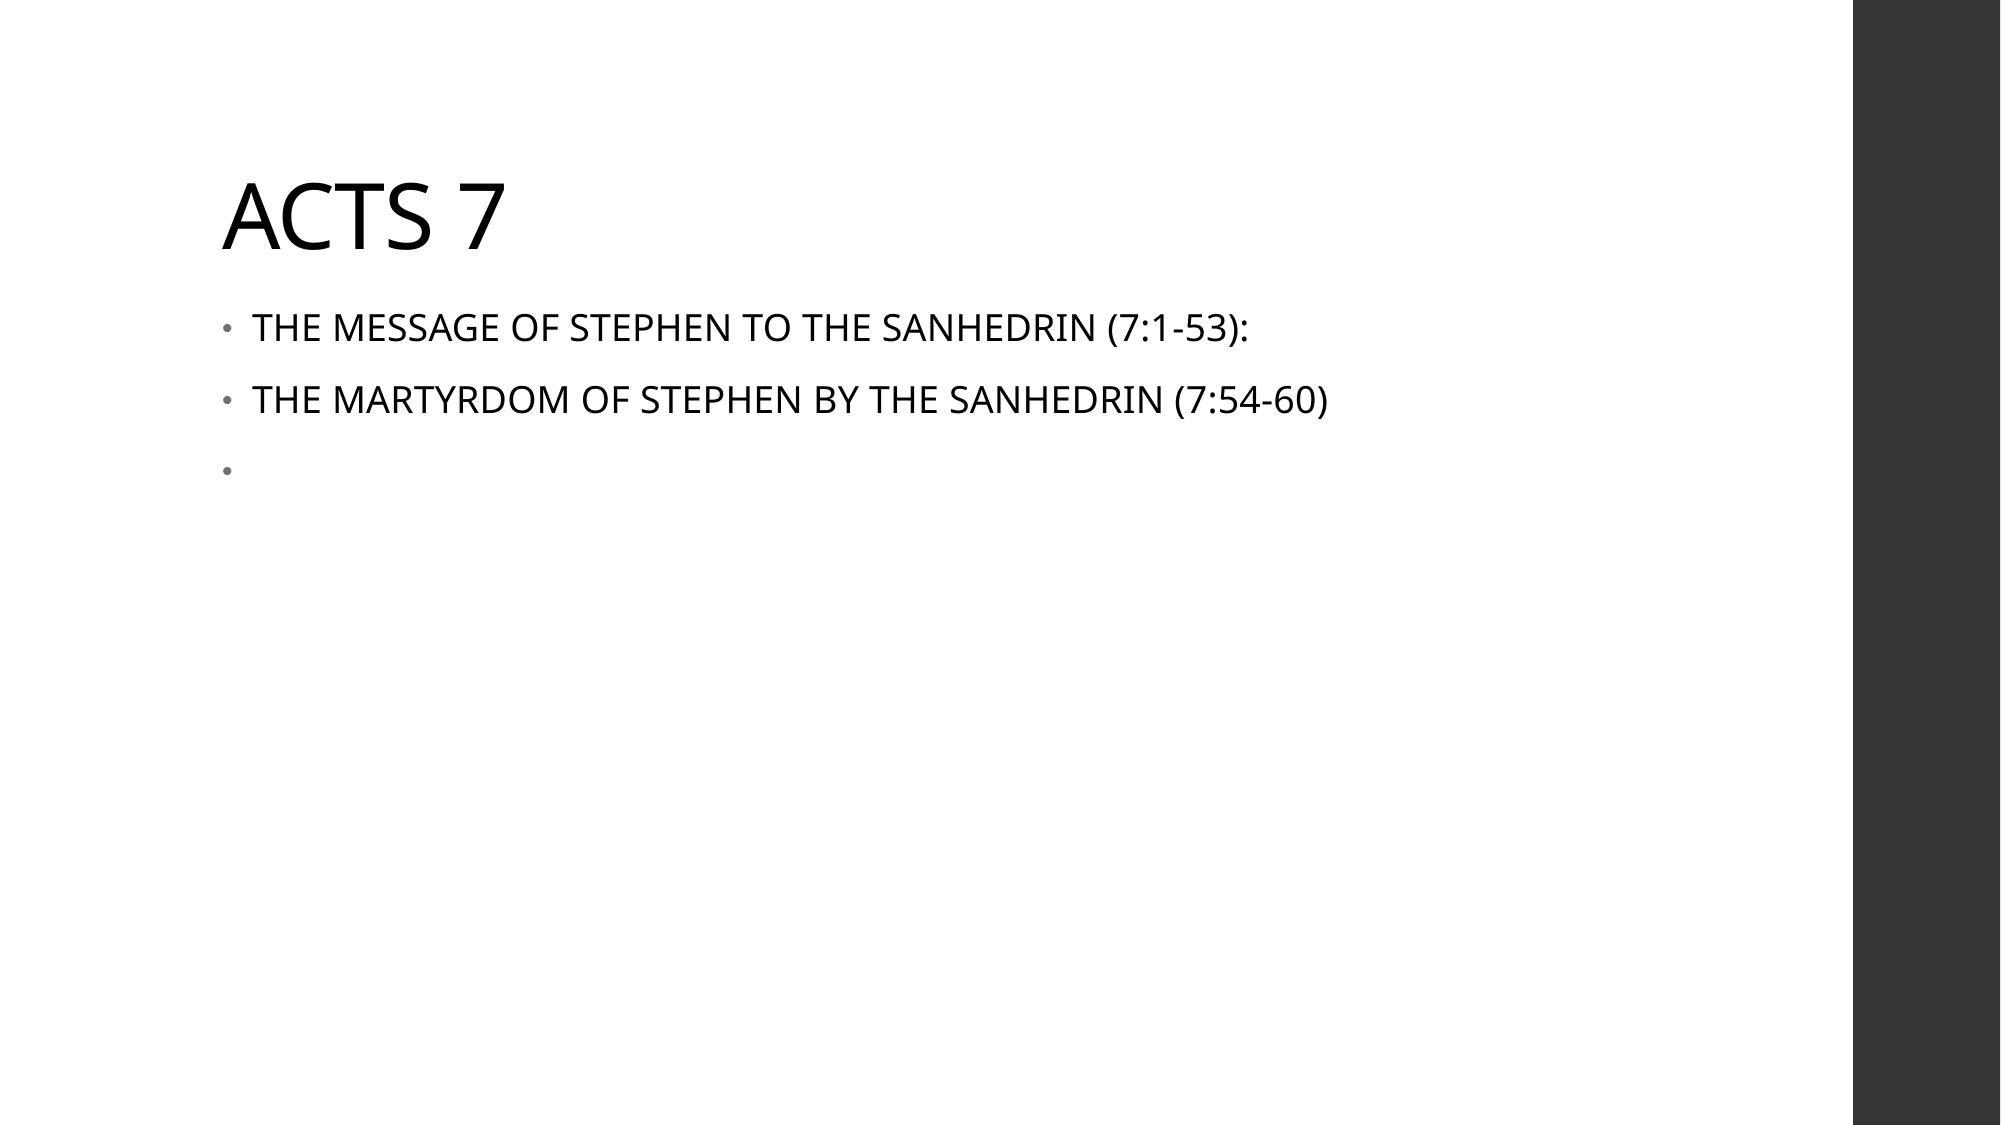

# ACTS 7
THE MESSAGE OF STEPHEN TO THE SANHEDRIN (7:1-53):
THE MARTYRDOM OF STEPHEN BY THE SANHEDRIN (7:54-60)